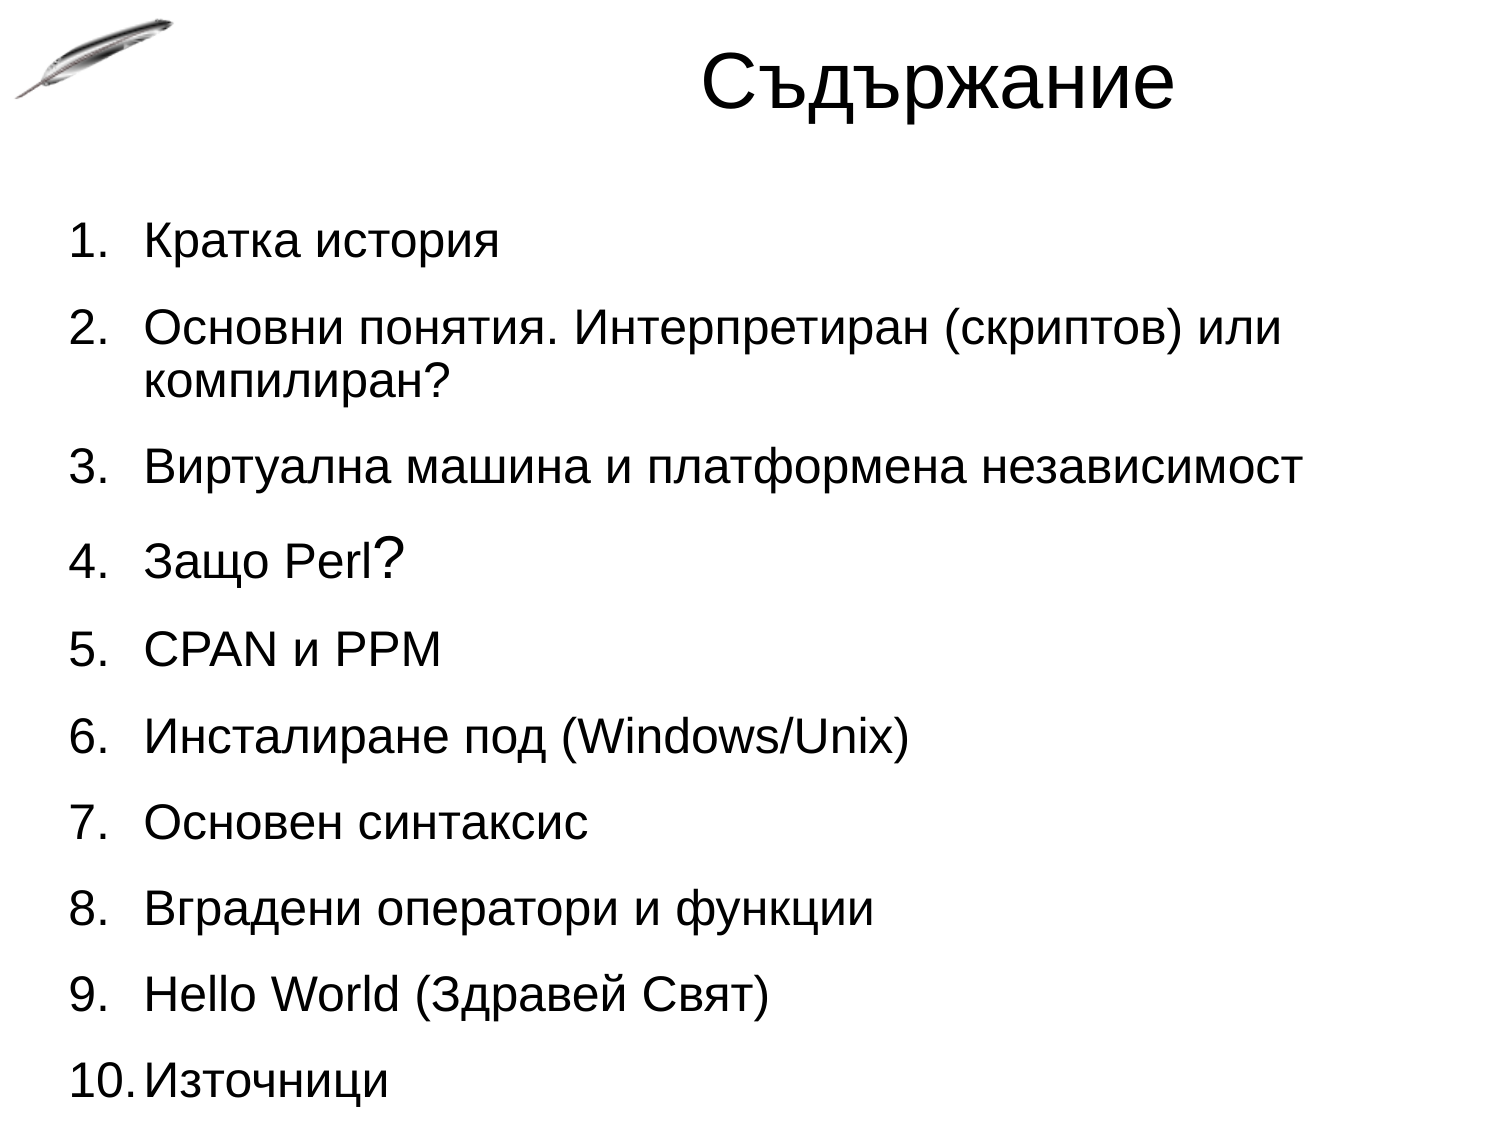

# Съдържание
Кратка история
Основни понятия. Интерпретиран (скриптов) или компилиран?
Виртуална машина и платформена независимост
Защо Perl?
CPAN и PPM
Инсталиране под (Windows/Unix)
Основен синтаксис
Вградени оператори и функции
Hello World (Здравей Свят)
Източници